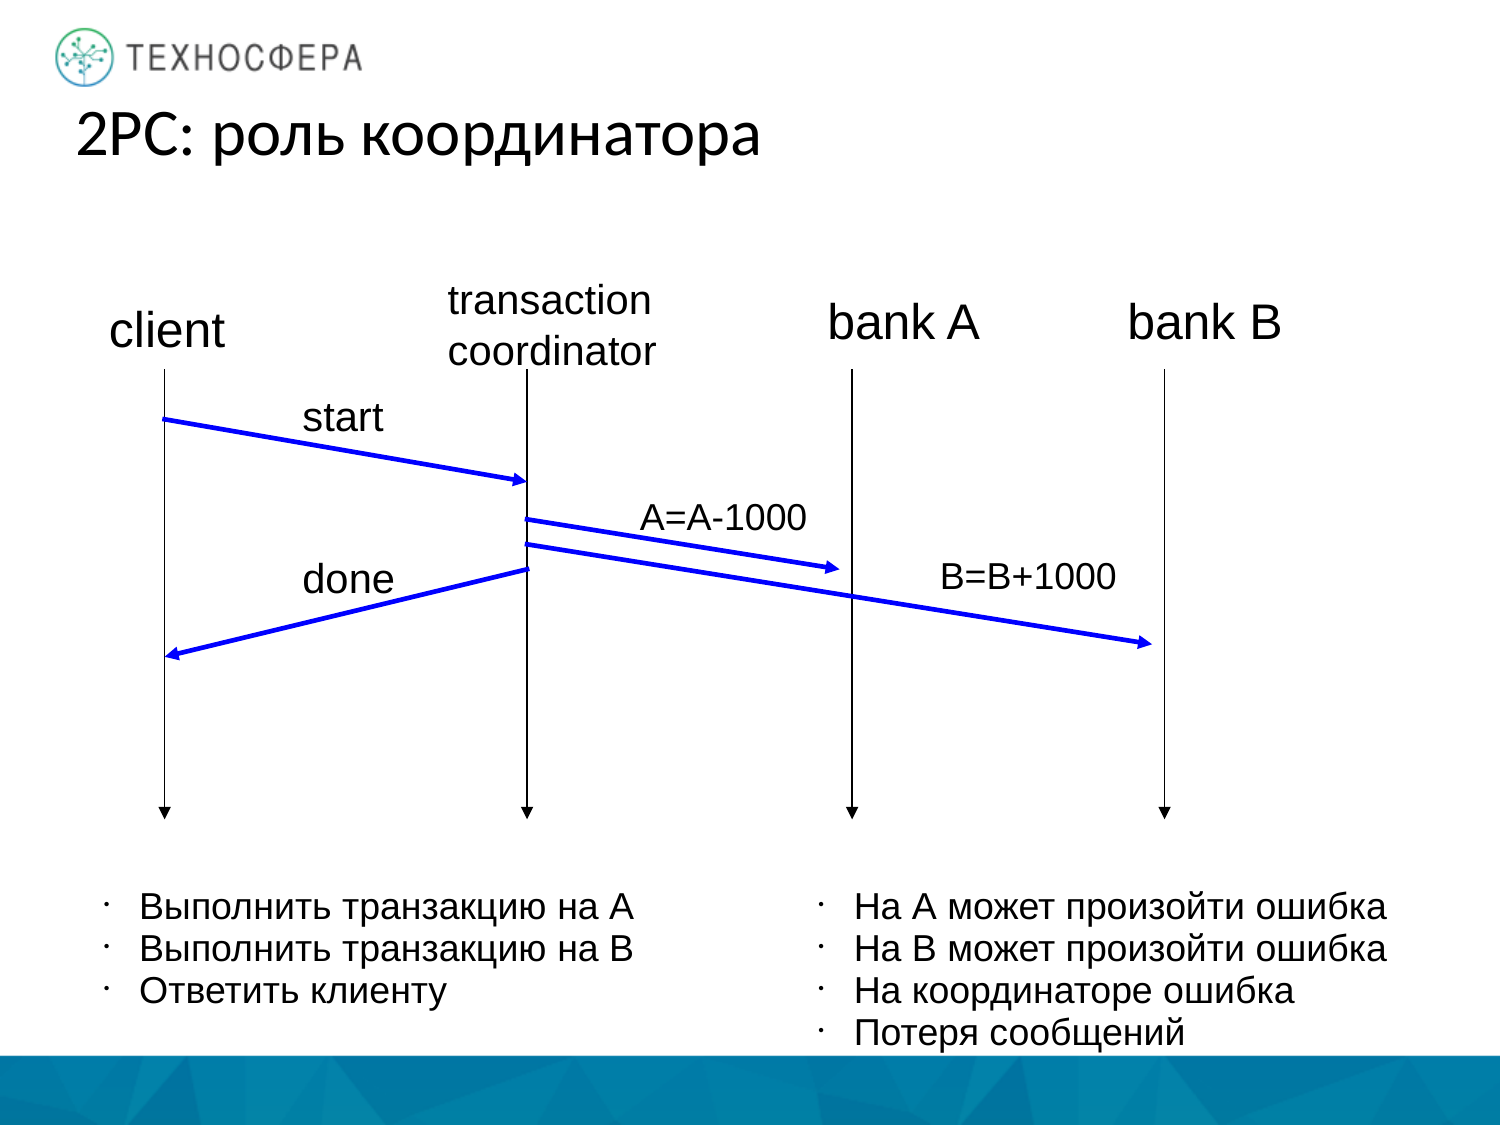

# 2PC: роль координатора
transaction
coordinator
bank A
bank B
client
start
A=A-1000
done
B=B+1000
Выполнить транзакцию на А
Выполнить транзакцию на B
Ответить клиенту
На А может произойти ошибка
На B может произойти ошибка
На координаторе ошибка
Потеря сообщений